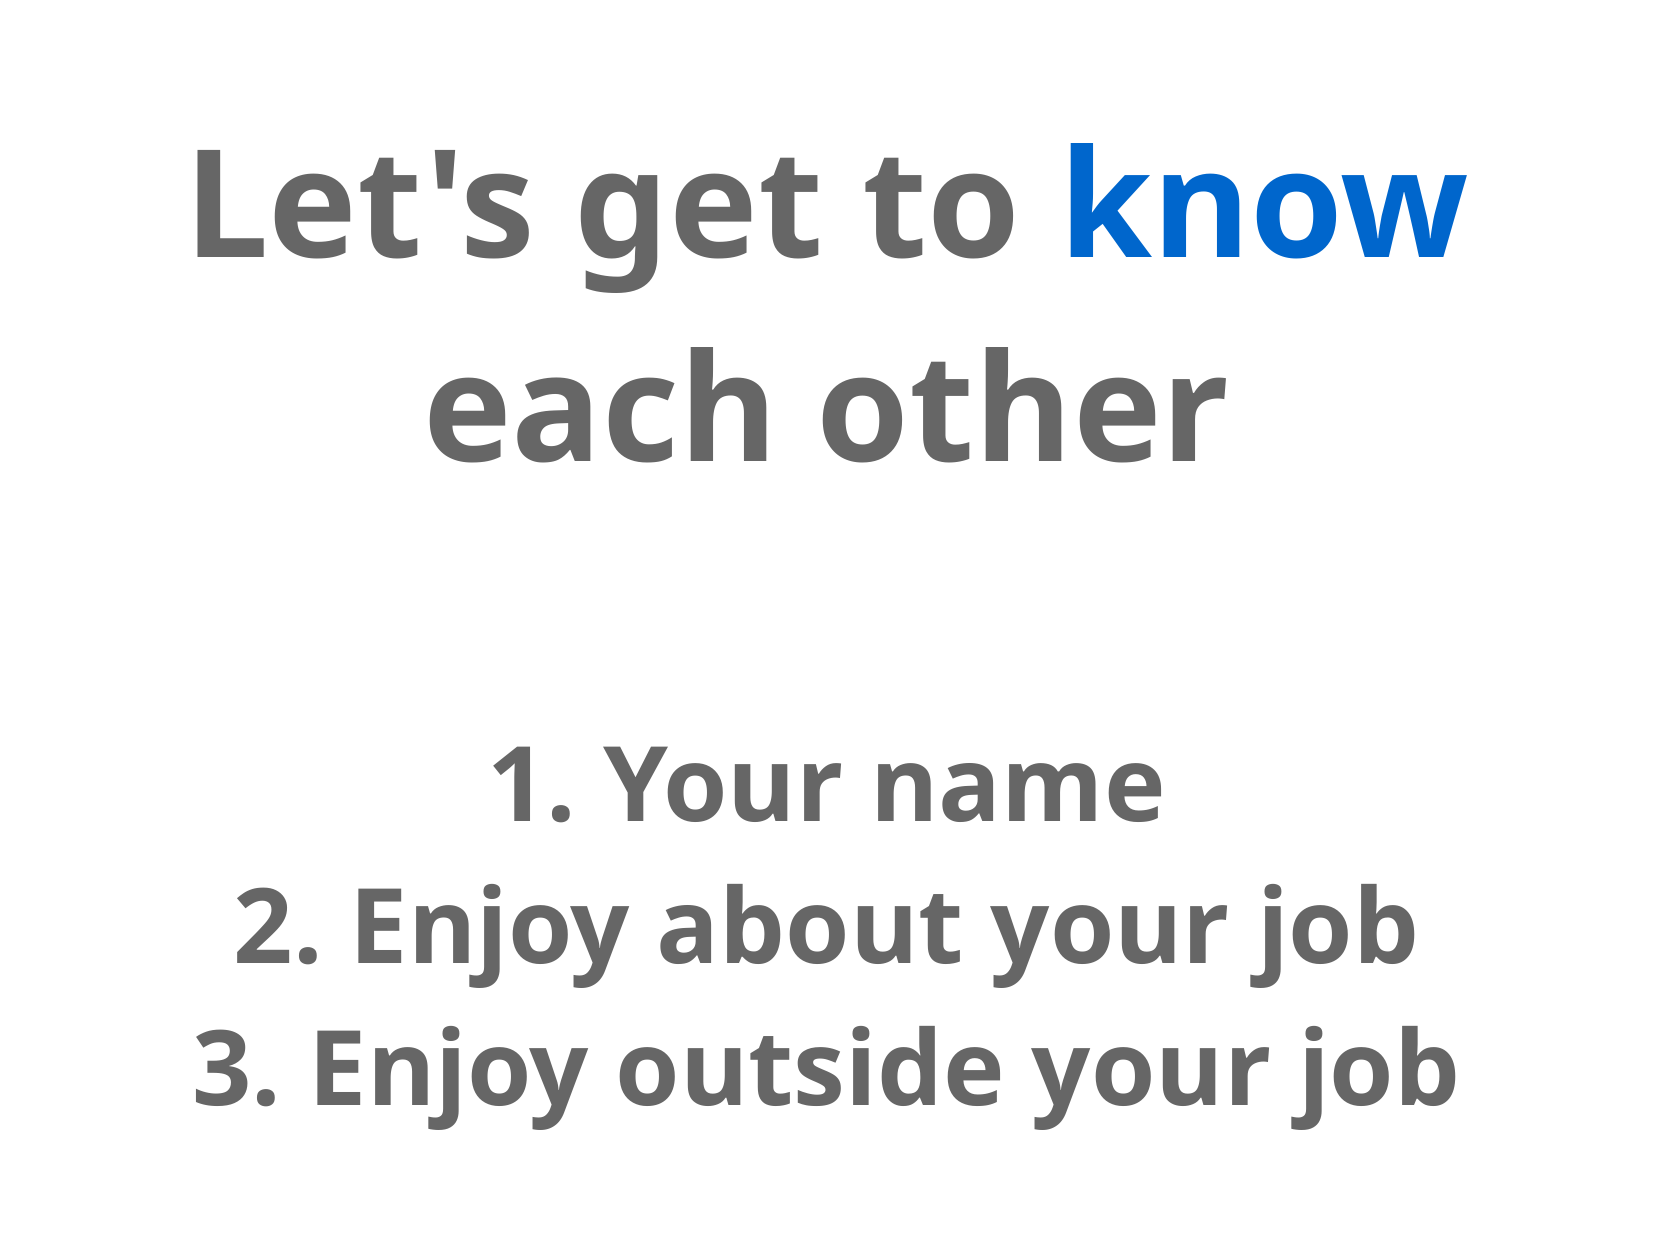

Let's get to know
each other
1. Your name
2. Enjoy about your job
3. Enjoy outside your job